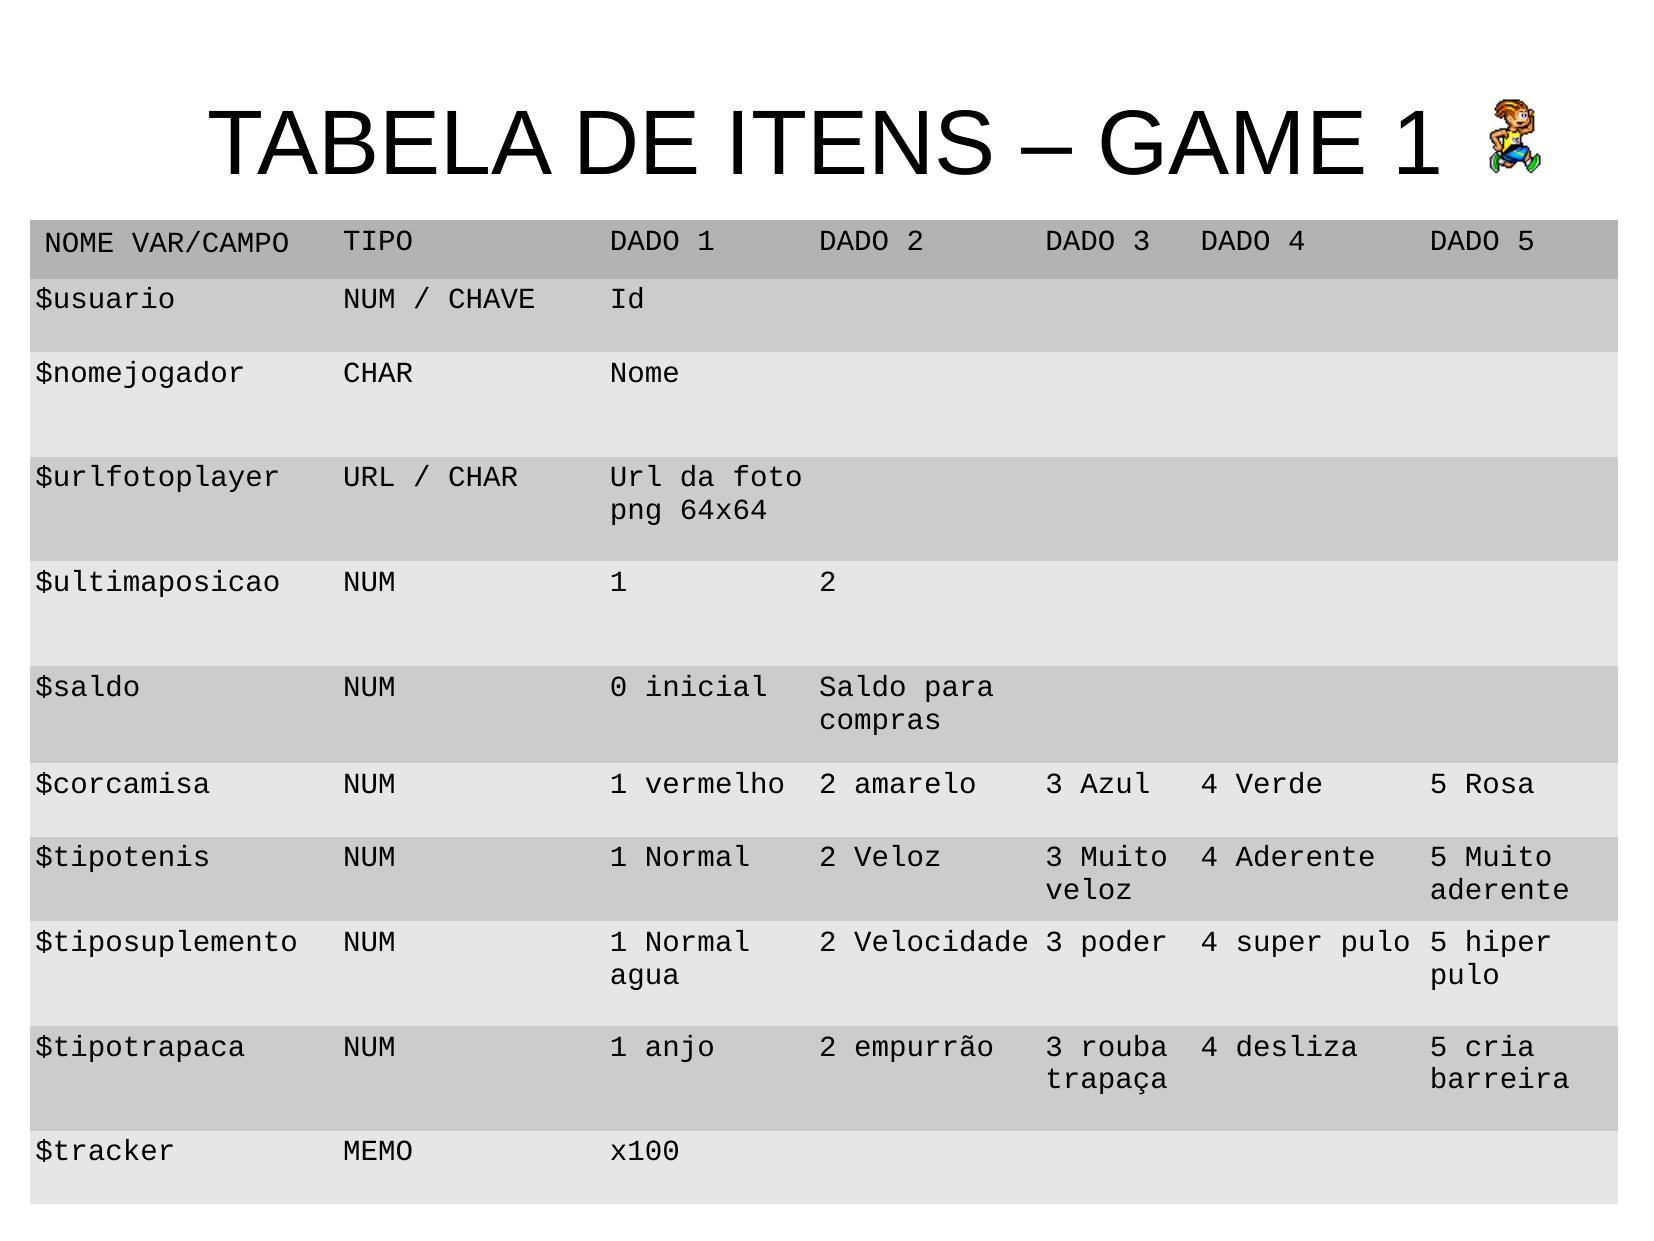

# TABELA DE ITENS – GAME 1
| NOME VAR/CAMPO | TIPO | DADO 1 | DADO 2 | DADO 3 | DADO 4 | DADO 5 |
| --- | --- | --- | --- | --- | --- | --- |
| $usuario | NUM / CHAVE | Id | | | | |
| $nomejogador | CHAR | Nome | | | | |
| $urlfotoplayer | URL / CHAR | Url da foto png 64x64 | | | | |
| $ultimaposicao | NUM | 1 | 2 | | | |
| $saldo | NUM | 0 inicial | Saldo para compras | | | |
| $corcamisa | NUM | 1 vermelho | 2 amarelo | 3 Azul | 4 Verde | 5 Rosa |
| $tipotenis | NUM | 1 Normal | 2 Veloz | 3 Muito veloz | 4 Aderente | 5 Muito aderente |
| $tiposuplemento | NUM | 1 Normal agua | 2 Velocidade | 3 poder | 4 super pulo | 5 hiper pulo |
| $tipotrapaca | NUM | 1 anjo | 2 empurrão | 3 rouba trapaça | 4 desliza | 5 cria barreira |
| $tracker | MEMO | x100 | | | | |